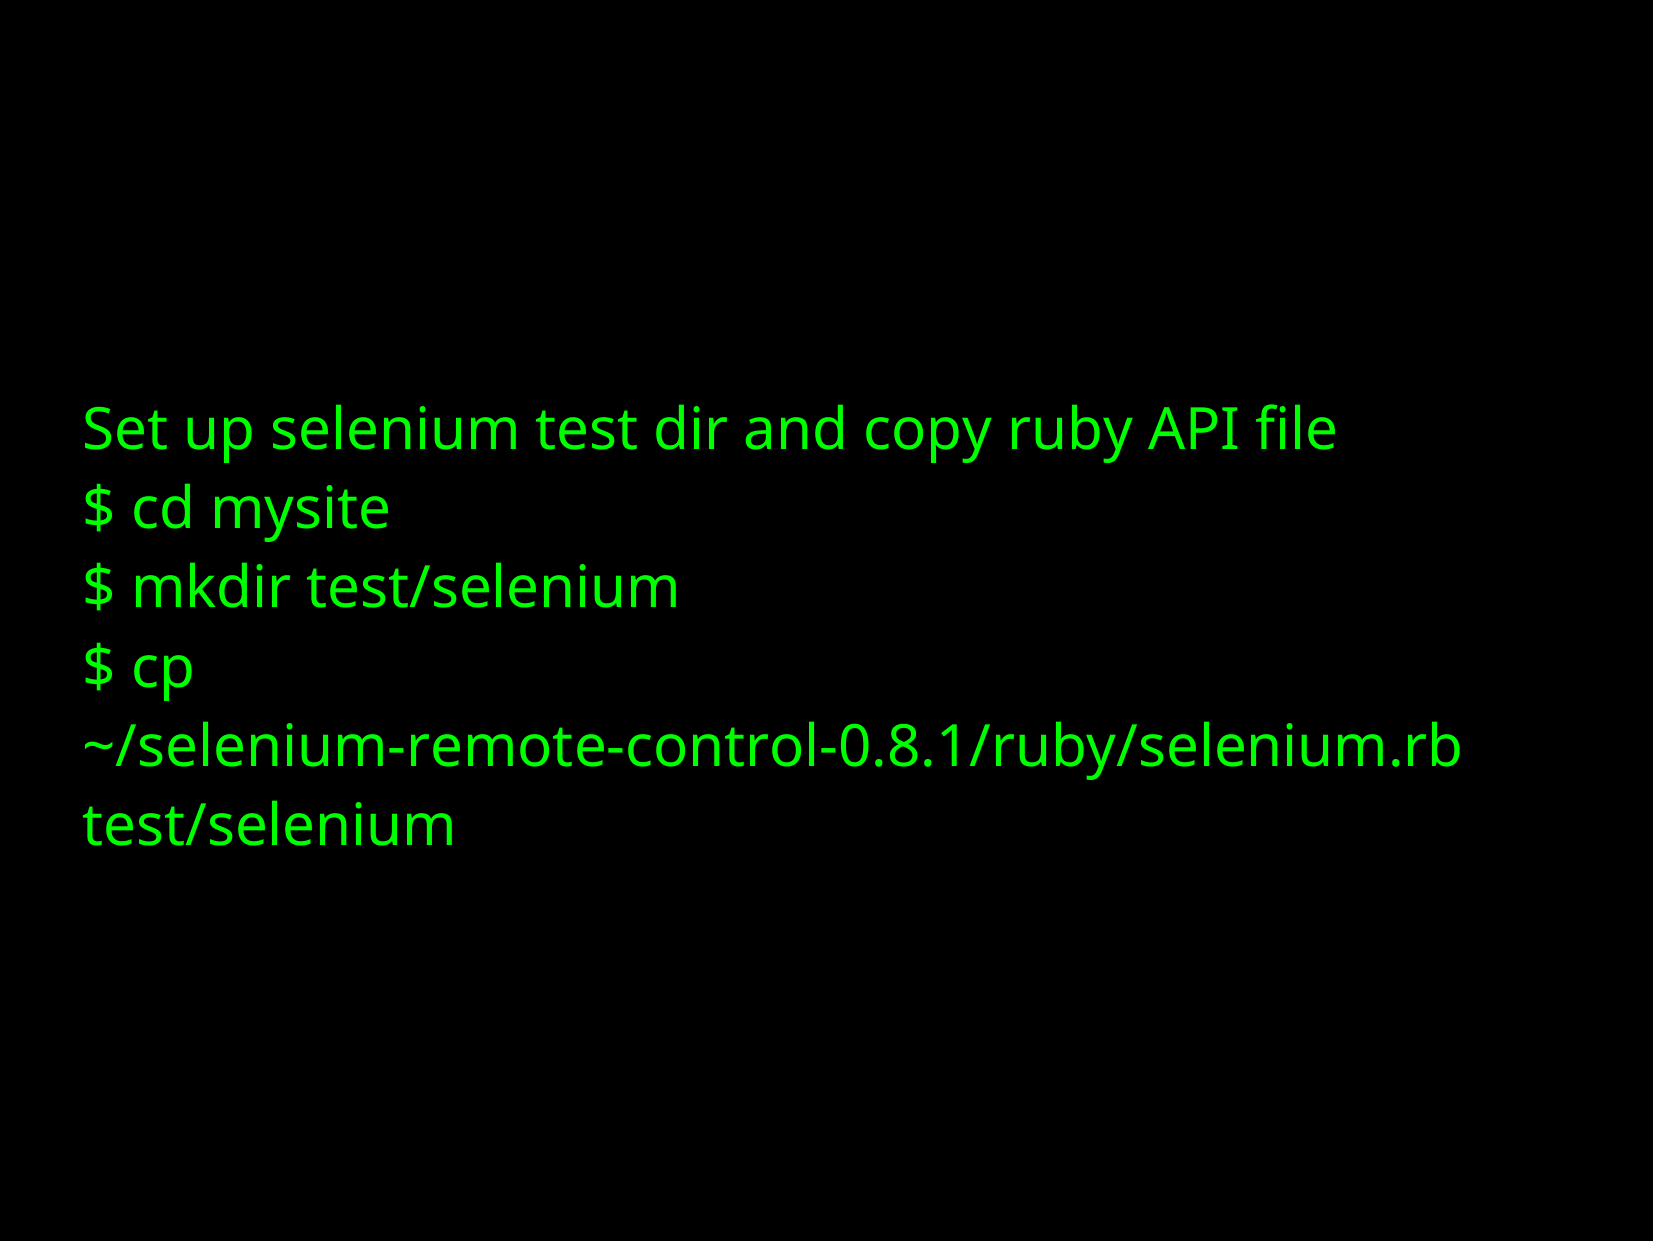

# Set up selenium test dir and copy ruby API file $ cd mysite $ mkdir test/selenium $ cp ~/selenium-remote-control-0.8.1/ruby/selenium.rb test/selenium